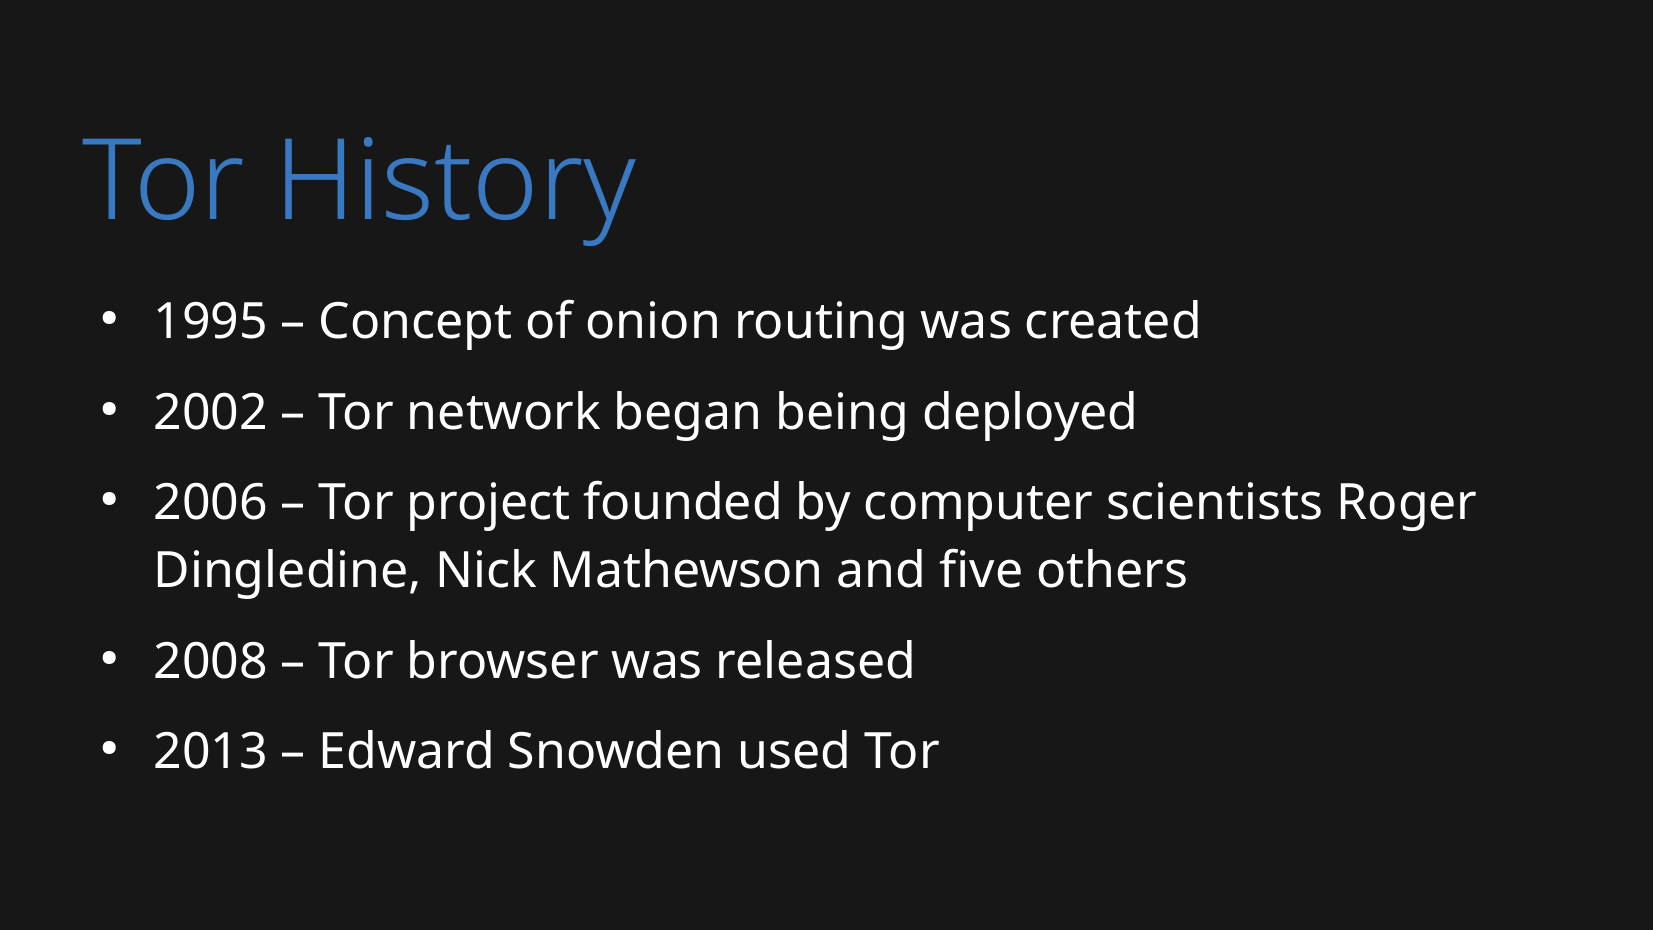

# Tor History
1995 – Concept of onion routing was created
2002 – Tor network began being deployed
2006 – Tor project founded by computer scientists Roger Dingledine, Nick Mathewson and five others
2008 – Tor browser was released
2013 – Edward Snowden used Tor